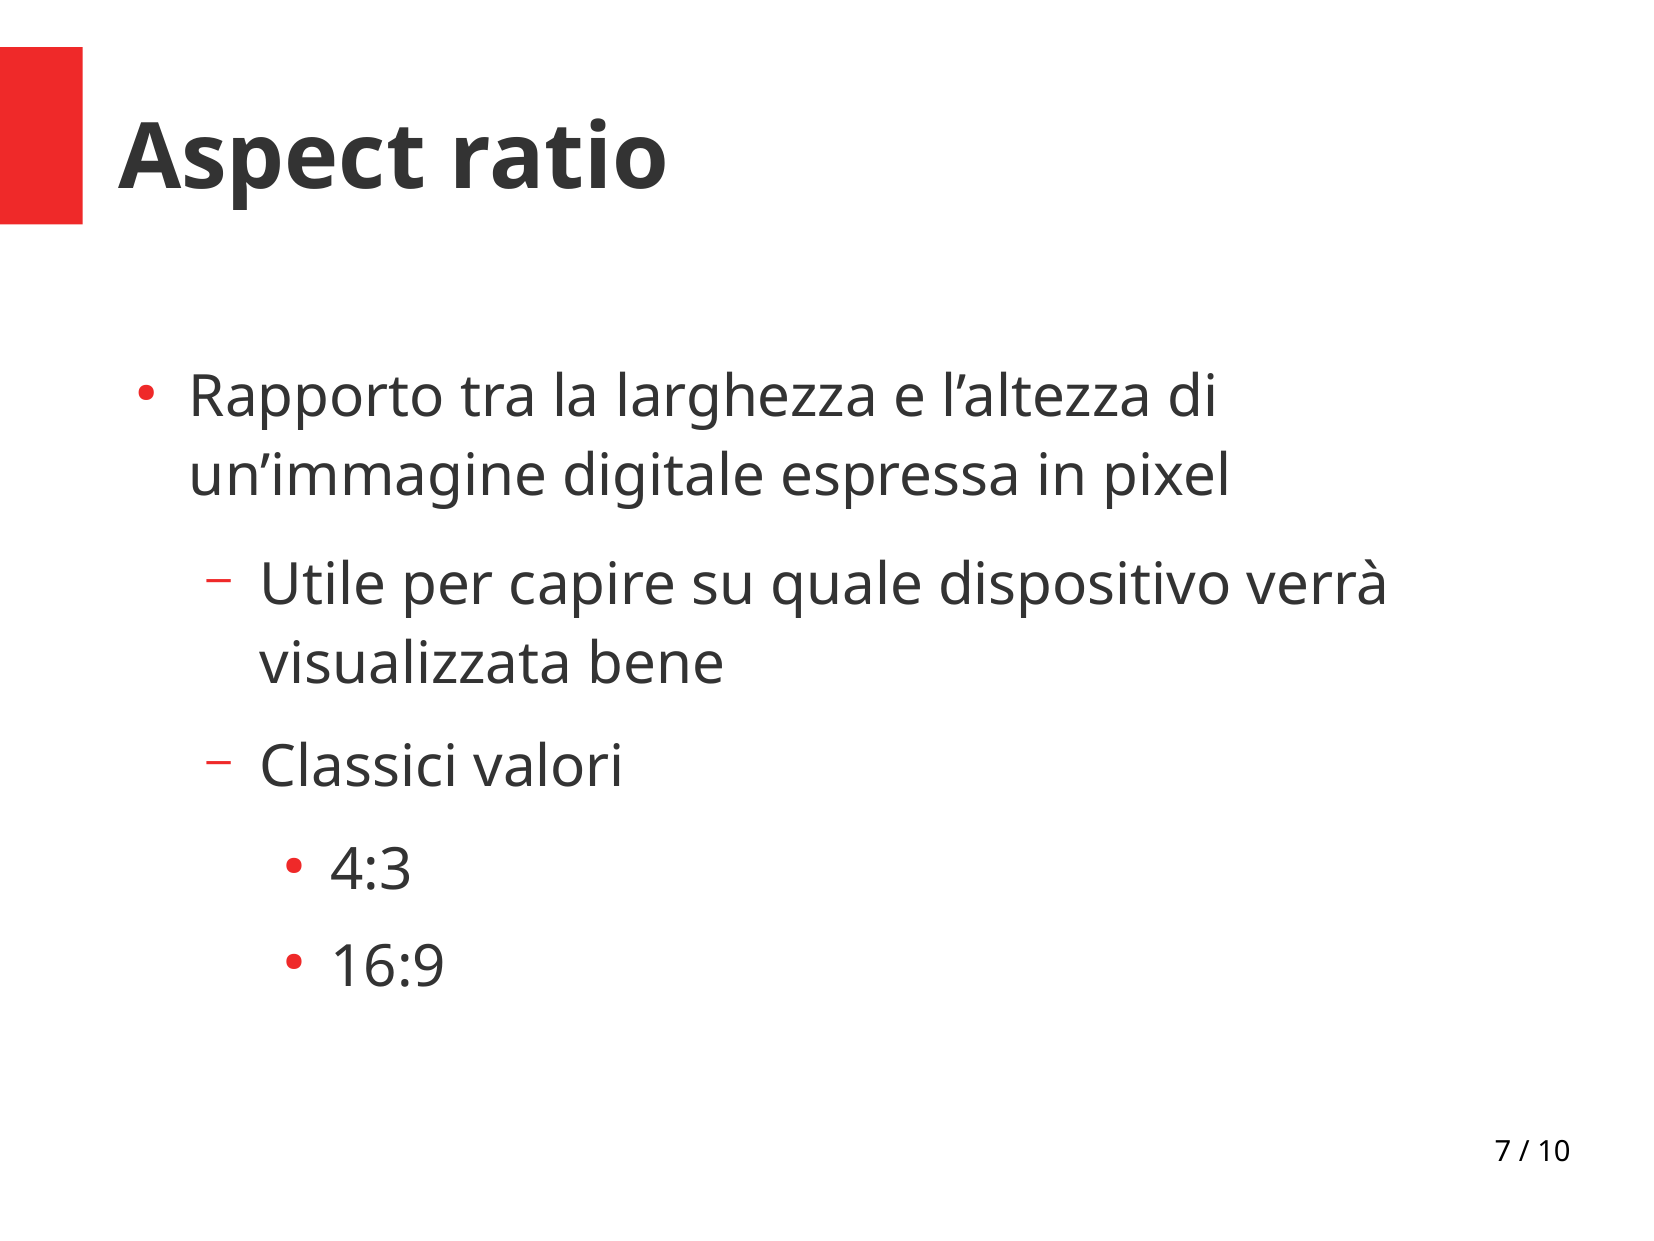

# Aspect ratio
Rapporto tra la larghezza e l’altezza di un’immagine digitale espressa in pixel
Utile per capire su quale dispositivo verrà visualizzata bene
Classici valori
4:3
16:9
7